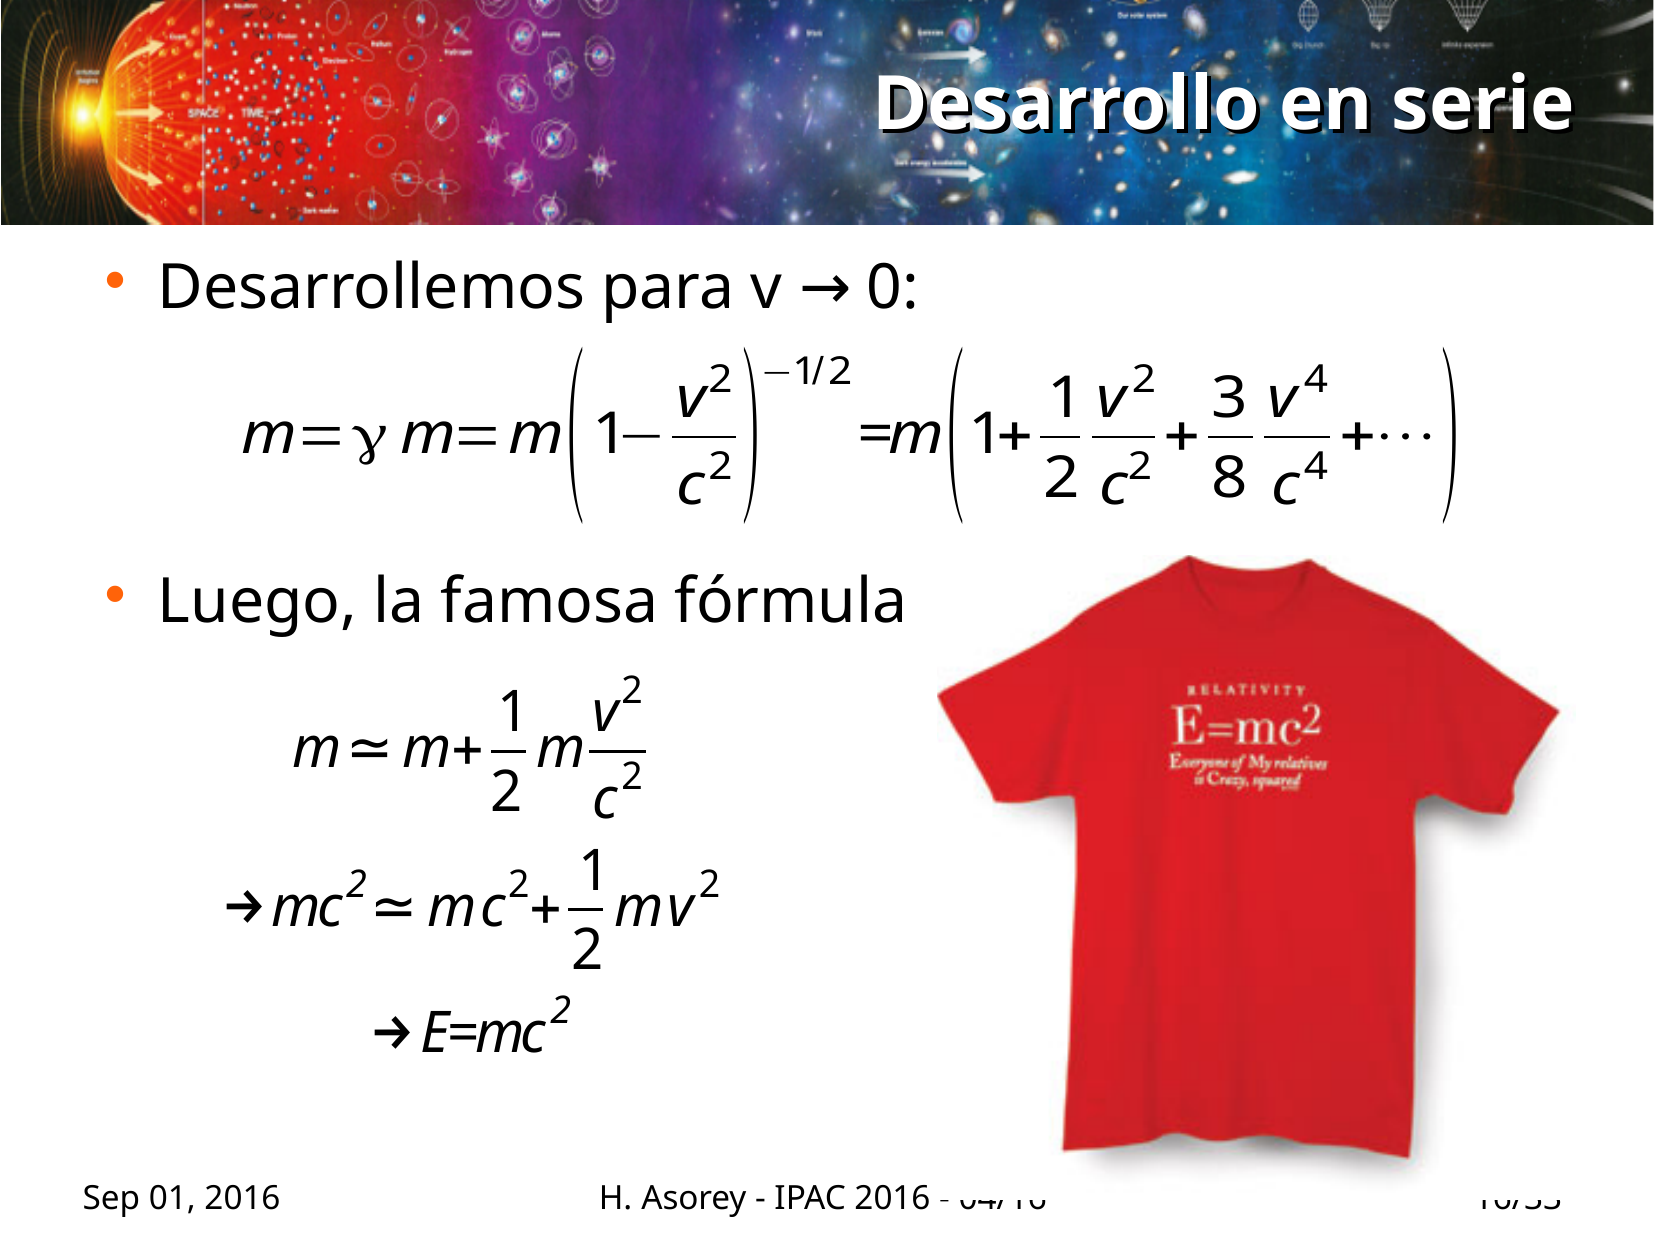

# Desarrollo en serie
Desarrollemos para v → 0:
Luego, la famosa fórmula
Sep 01, 2016
H. Asorey - IPAC 2016 - 04/16
16